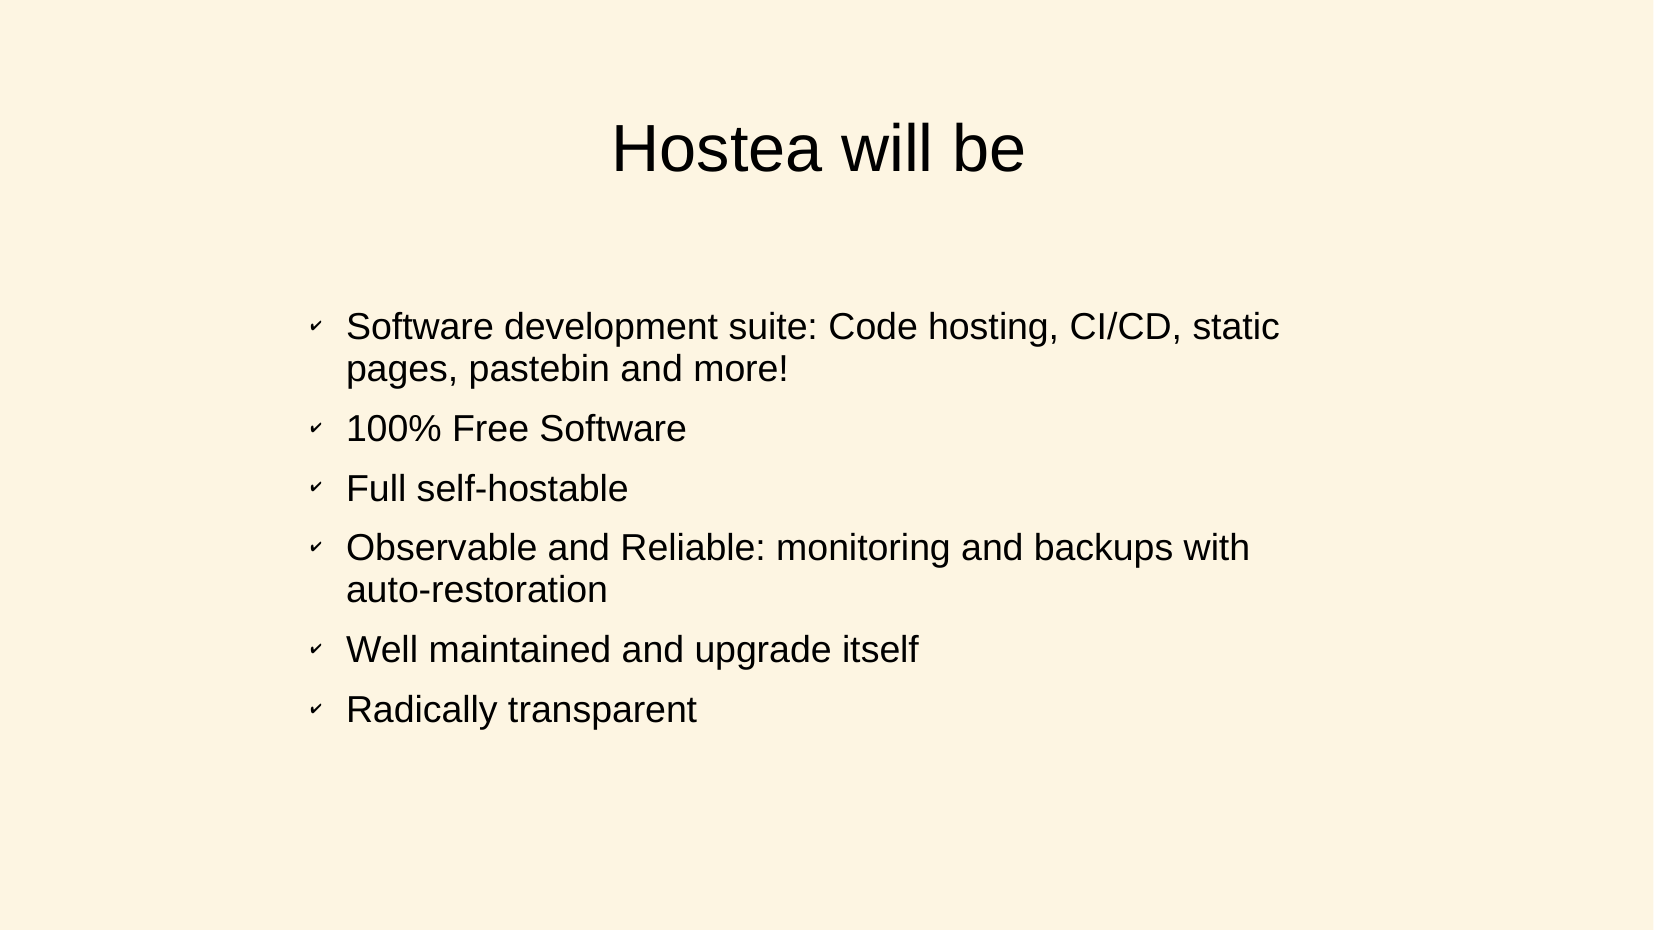

# Hostea will be
Software development suite: Code hosting, CI/CD, static pages, pastebin and more!
100% Free Software
Full self-hostable
Observable and Reliable: monitoring and backups with auto-restoration
Well maintained and upgrade itself
Radically transparent